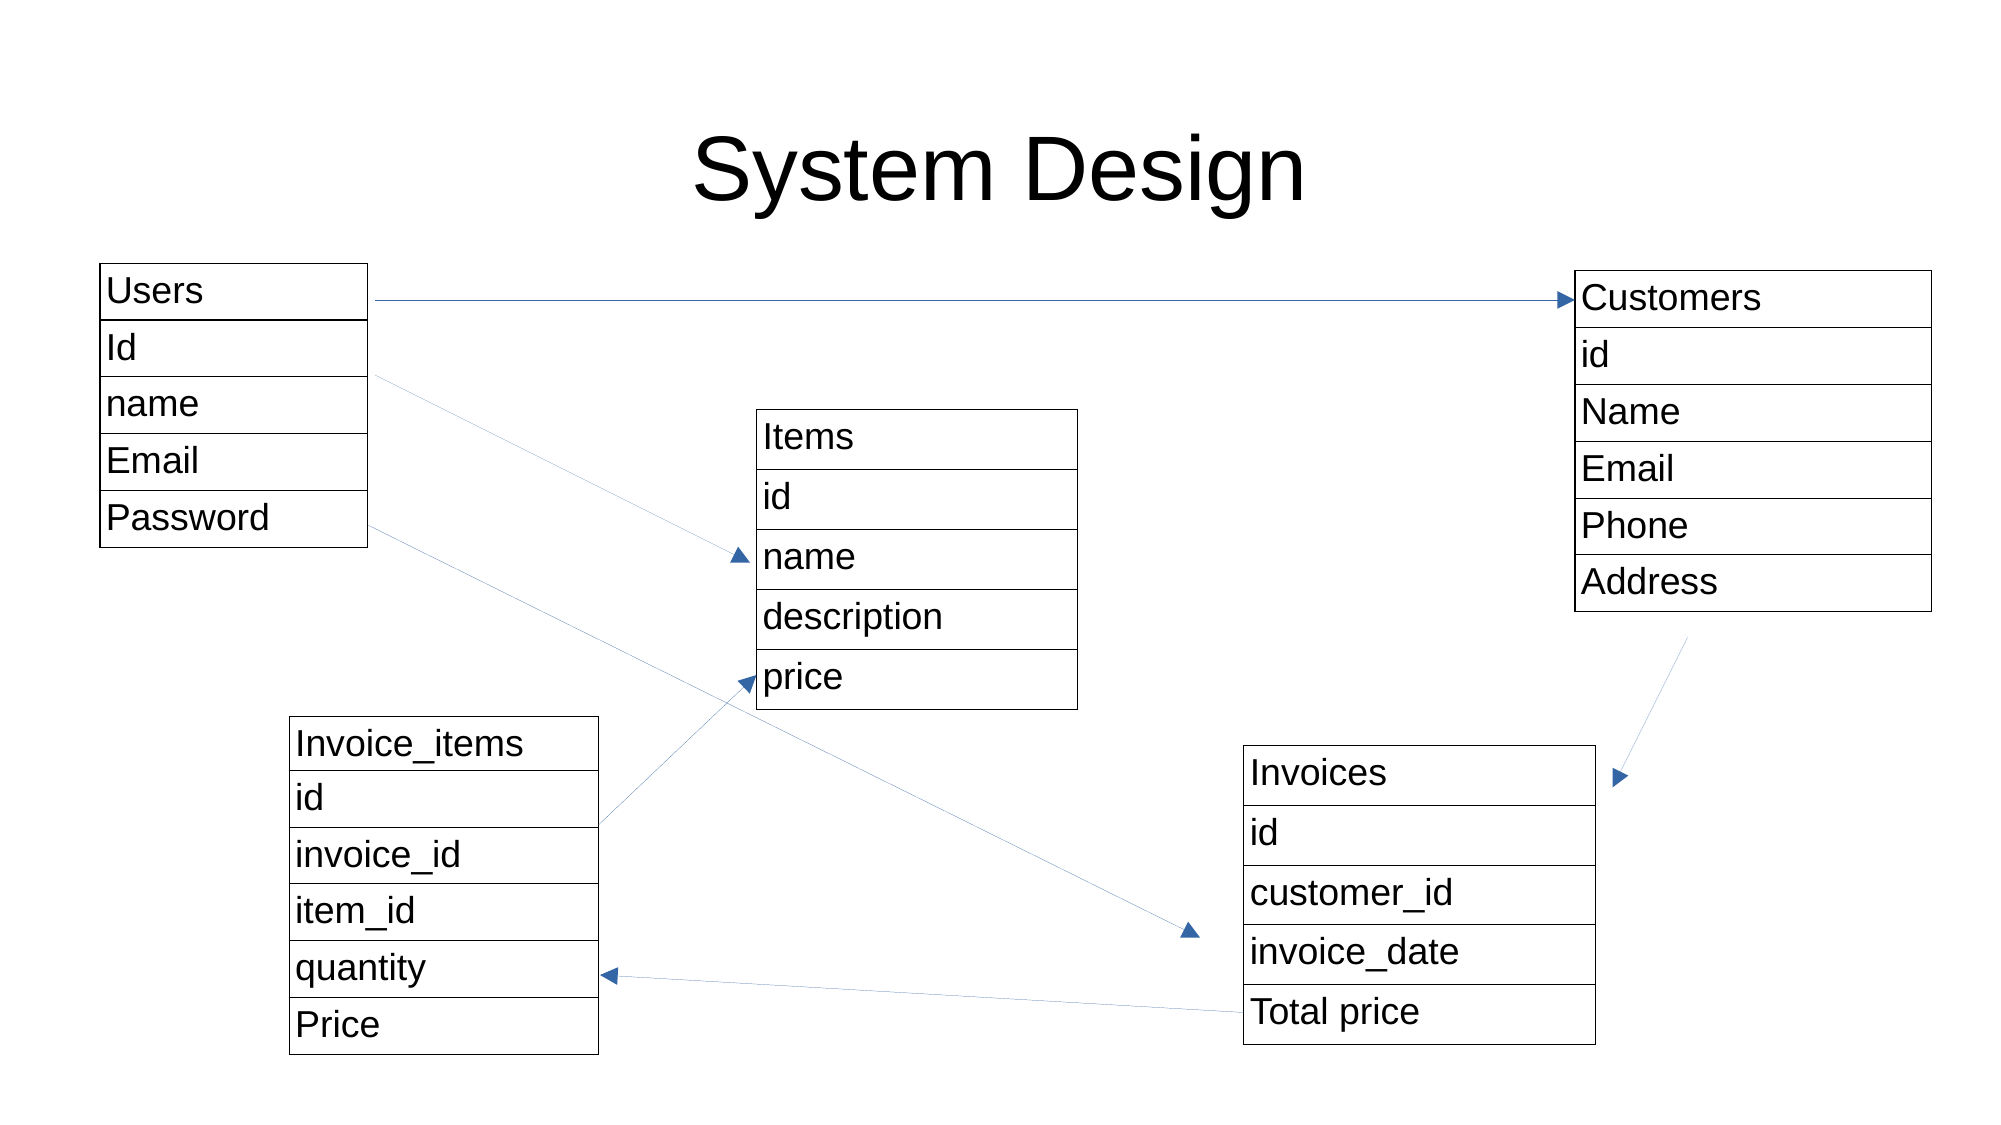

# System Design
| Users |
| --- |
| Id |
| name |
| Email |
| Password |
| Customers |
| --- |
| id |
| Name |
| Email |
| Phone |
| Address |
| Items |
| --- |
| id |
| name |
| description |
| price |
| Invoice\_items |
| --- |
| id |
| invoice\_id |
| item\_id |
| quantity |
| Price |
| Invoices |
| --- |
| id |
| customer\_id |
| invoice\_date |
| Total price |